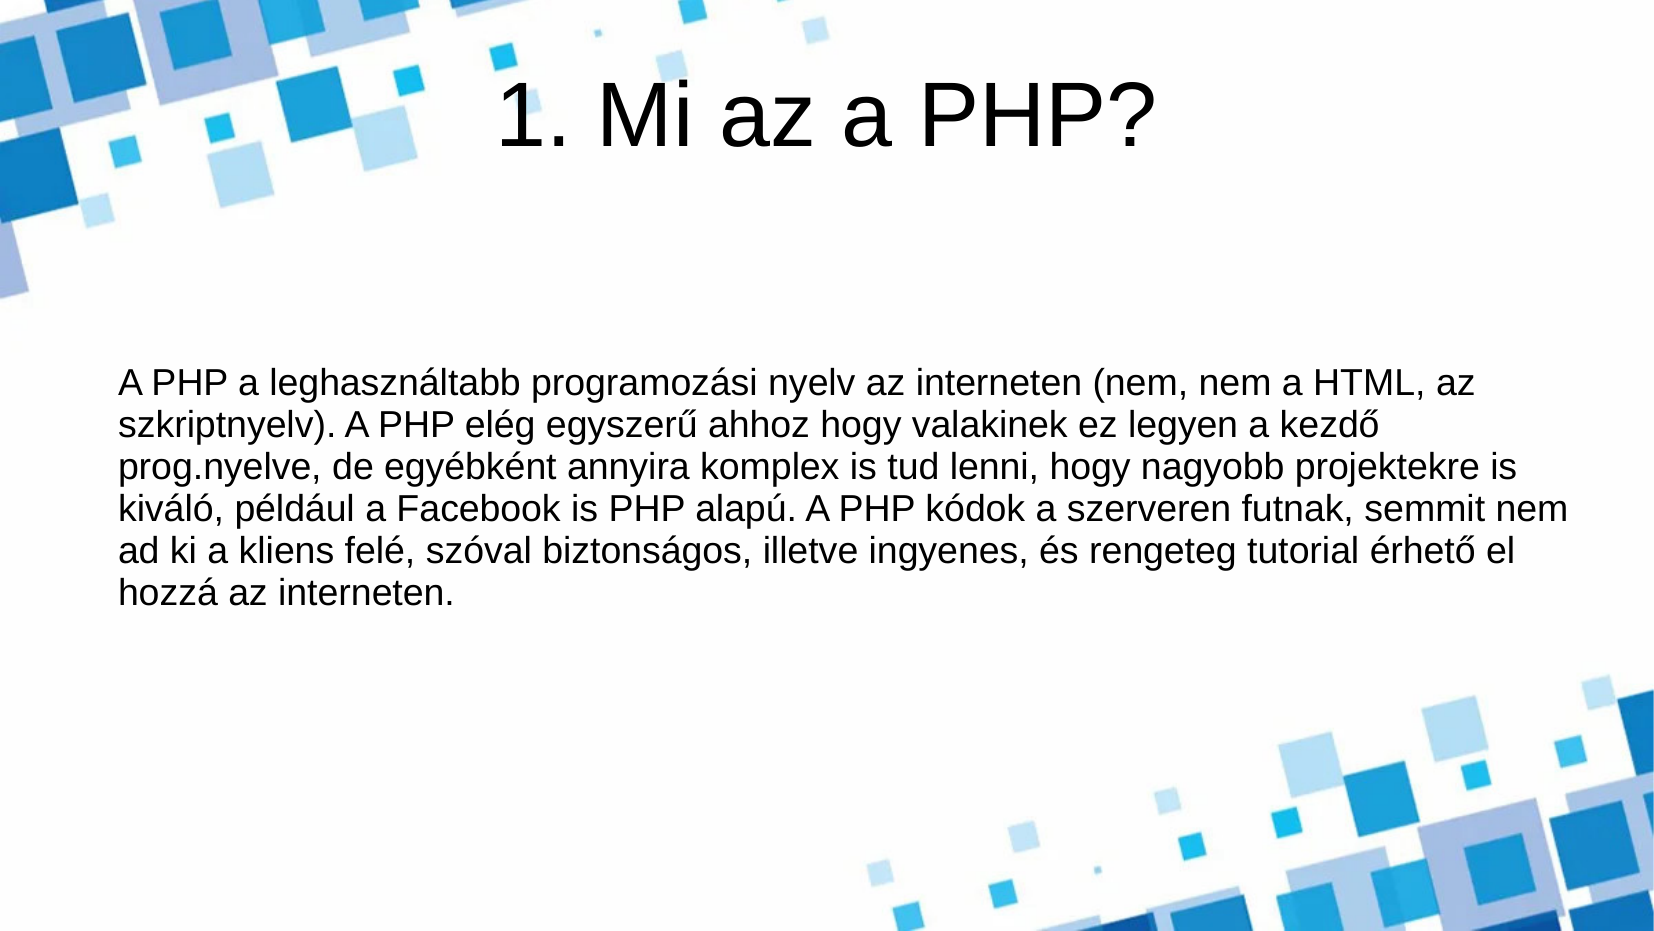

# 1. Mi az a PHP?
A PHP a leghasználtabb programozási nyelv az interneten (nem, nem a HTML, az szkriptnyelv). A PHP elég egyszerű ahhoz hogy valakinek ez legyen a kezdő prog.nyelve, de egyébként annyira komplex is tud lenni, hogy nagyobb projektekre is kiváló, például a Facebook is PHP alapú. A PHP kódok a szerveren futnak, semmit nem ad ki a kliens felé, szóval biztonságos, illetve ingyenes, és rengeteg tutorial érhető el hozzá az interneten.